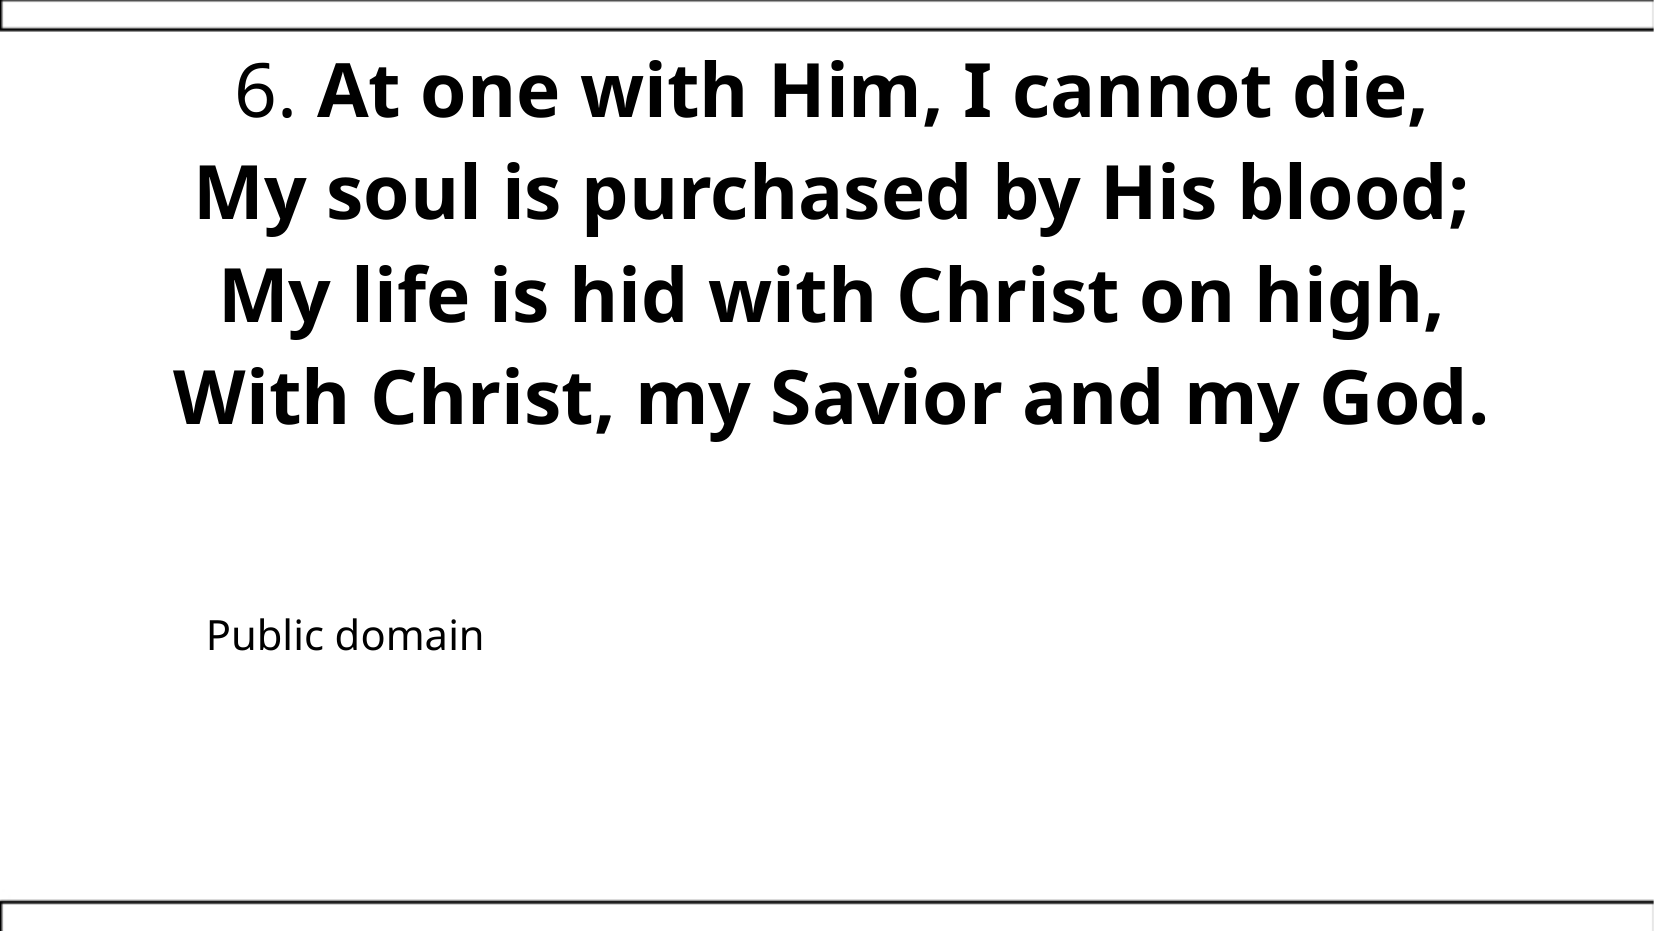

6. At one with Him, I cannot die,
My soul is purchased by His blood;
My life is hid with Christ on high,
With Christ, my Savior and my God.
 Public domain